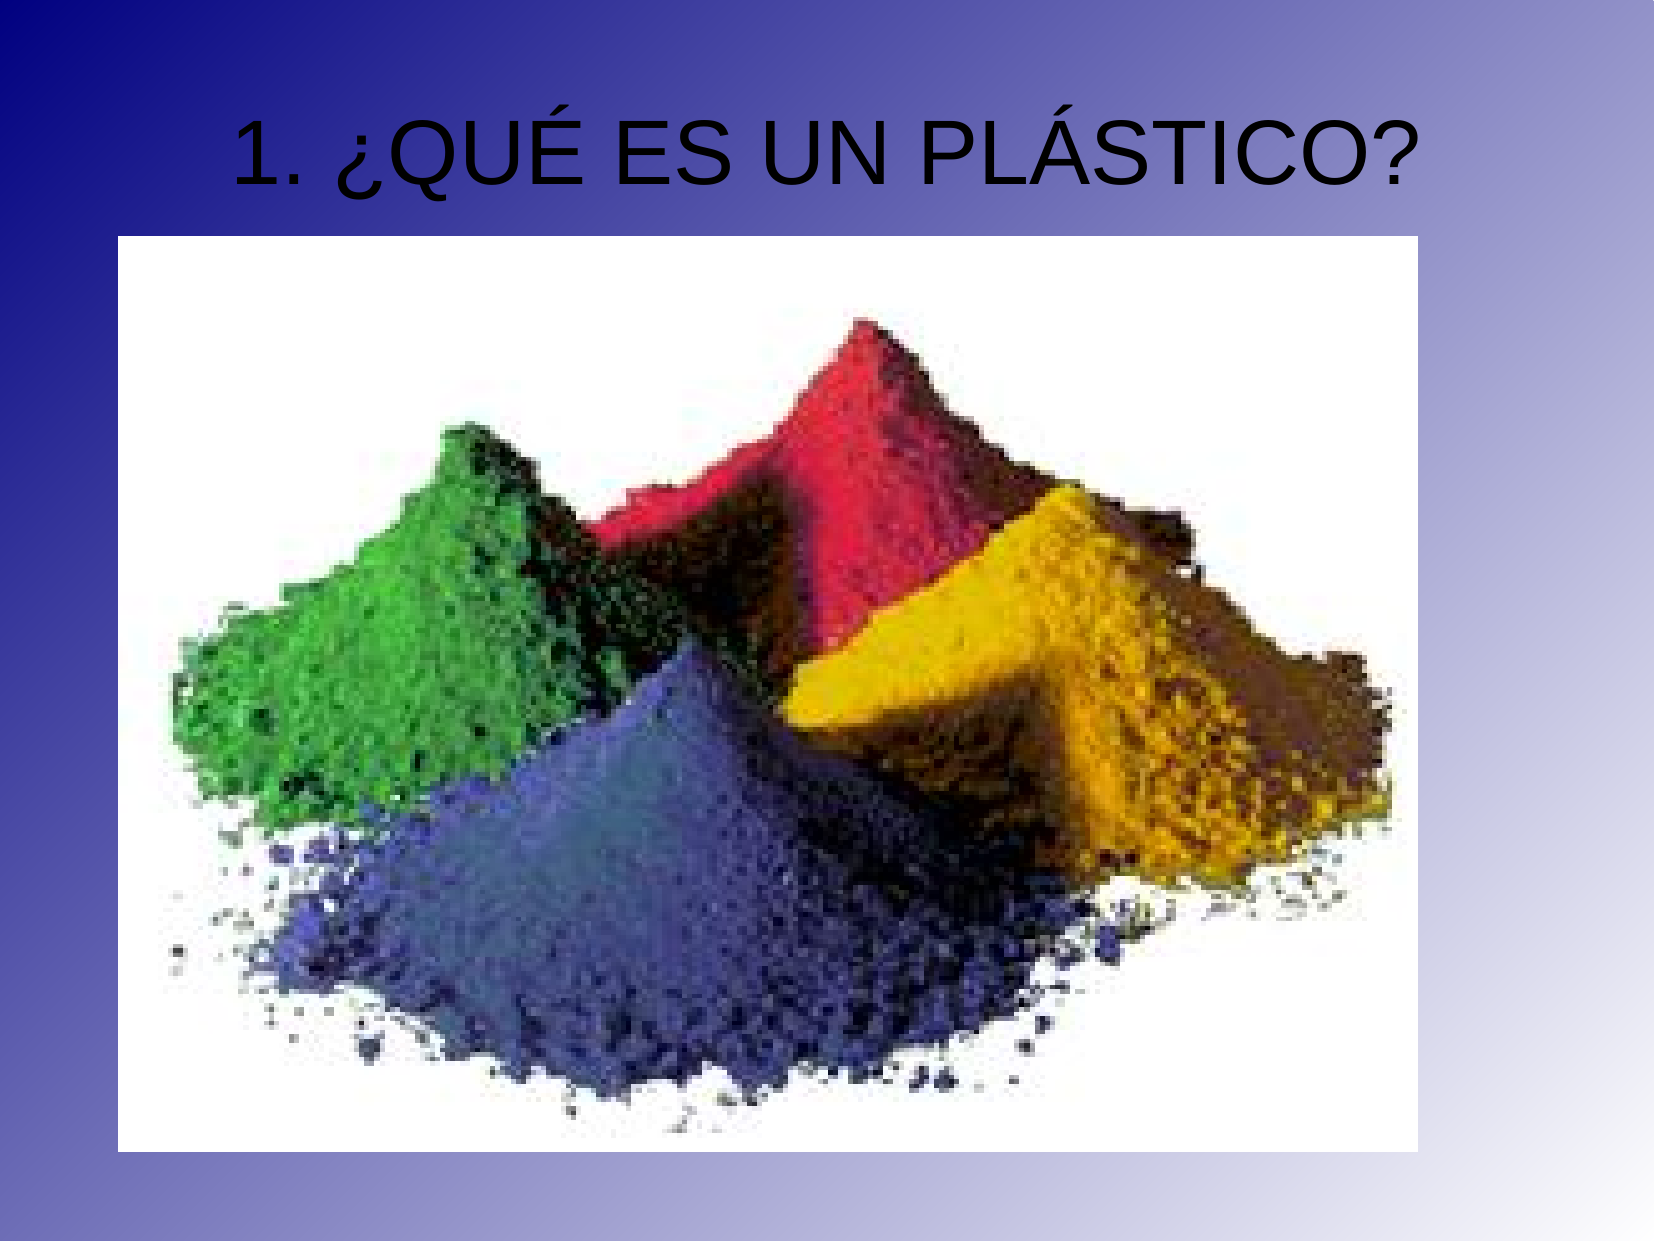

# 1. ¿QUÉ ES UN PLÁSTICO?
EL PROCESO POR EL QUE SE FABRICAN LOS PLÁSTICOS SE DENOMINA POLIMERIZACIÓN.
EN ESTE PROCESO, EL MONÓMERO ES INTRODUCIDO EN UN REACTOR, EN EL QUE SE MEZCLA CON UN DISOLVENTE Y UN CATALIZADOR (ACELERANTE DEL PROCESO QUÍMICO), A PRESIÓN Y TEMPERATURA CONTROLADAS.
PASADO UN TIEMPO, EL PRODUCTO DE LA REACCIÓN SE SACA DEL REACTOR Y SE SECA Y TRITURA, PUDIÉNDOSE MEZCLAR CON PIGMENTOS QUE LE DAN COLOR.